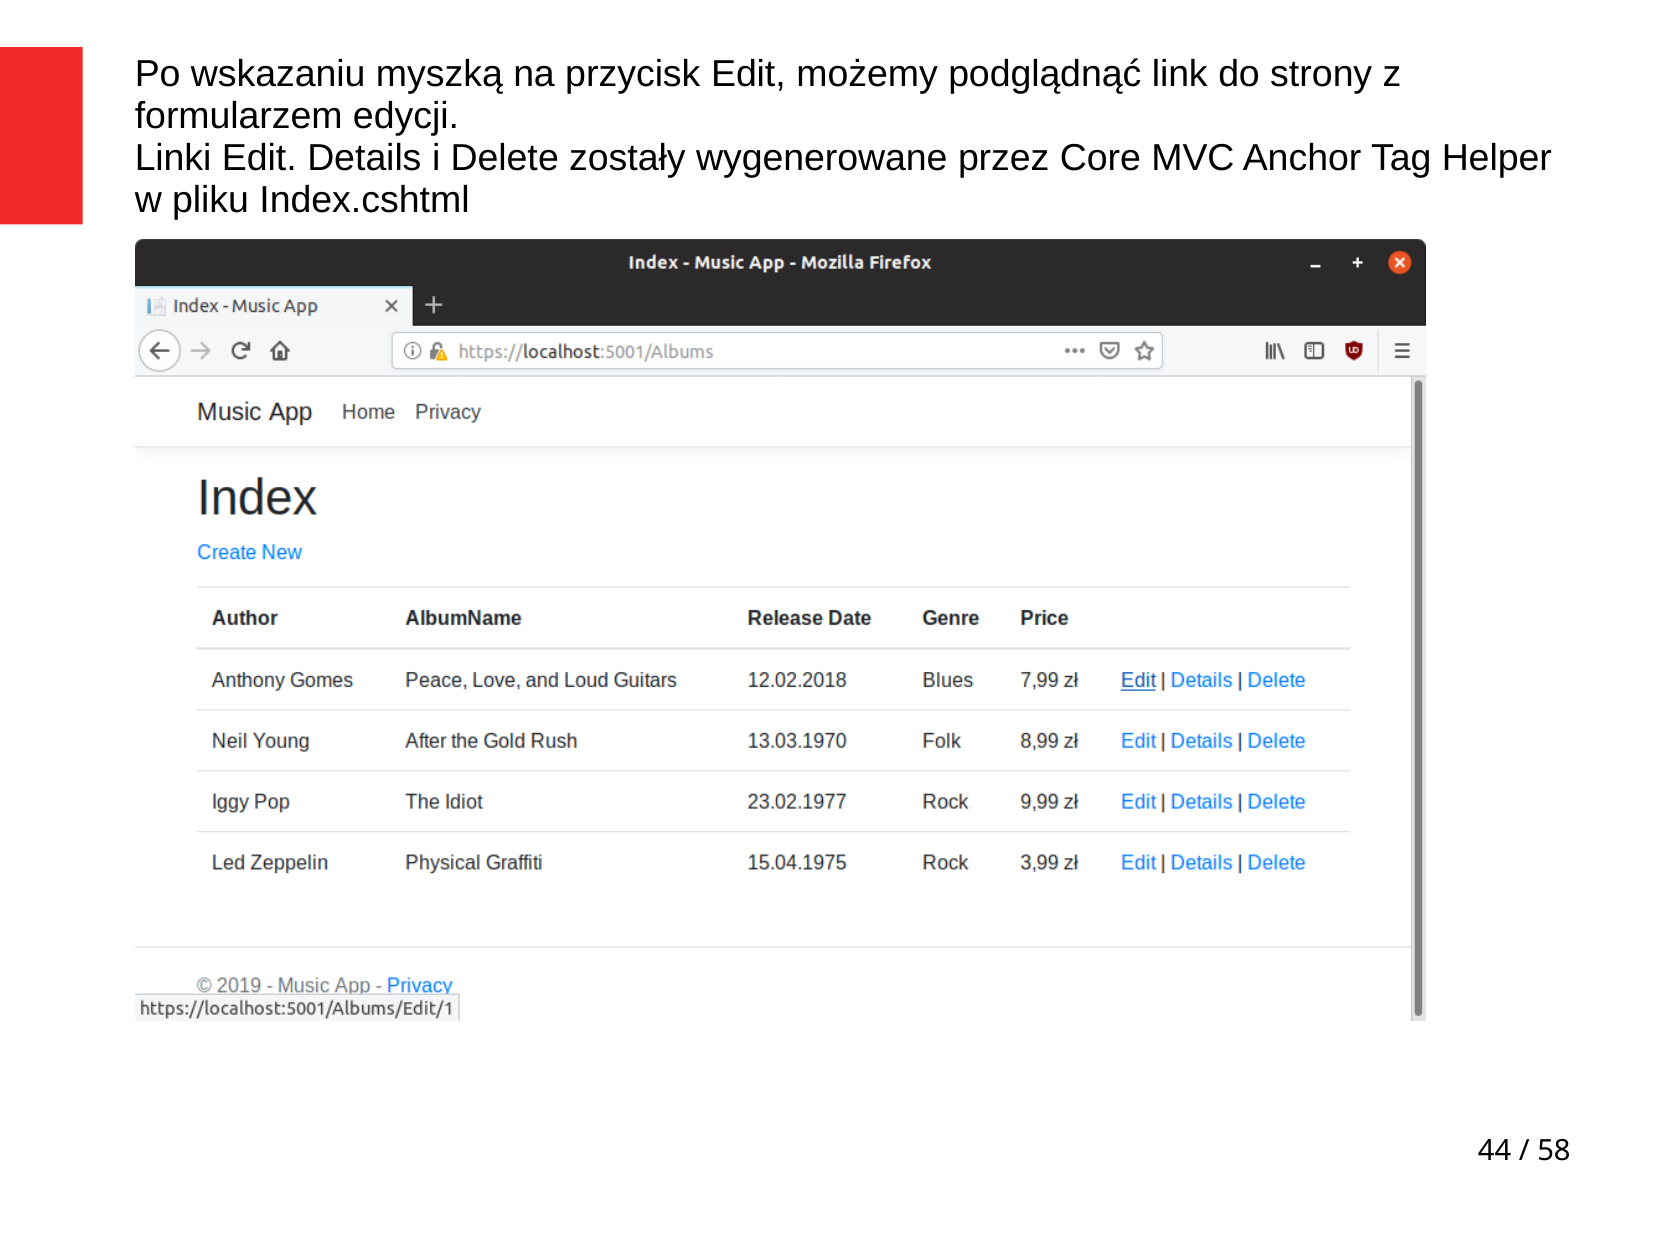

Po wskazaniu myszką na przycisk Edit, możemy podglądnąć link do strony z formularzem edycji.
Linki Edit. Details i Delete zostały wygenerowane przez Core MVC Anchor Tag Helper w pliku Index.cshtml
44